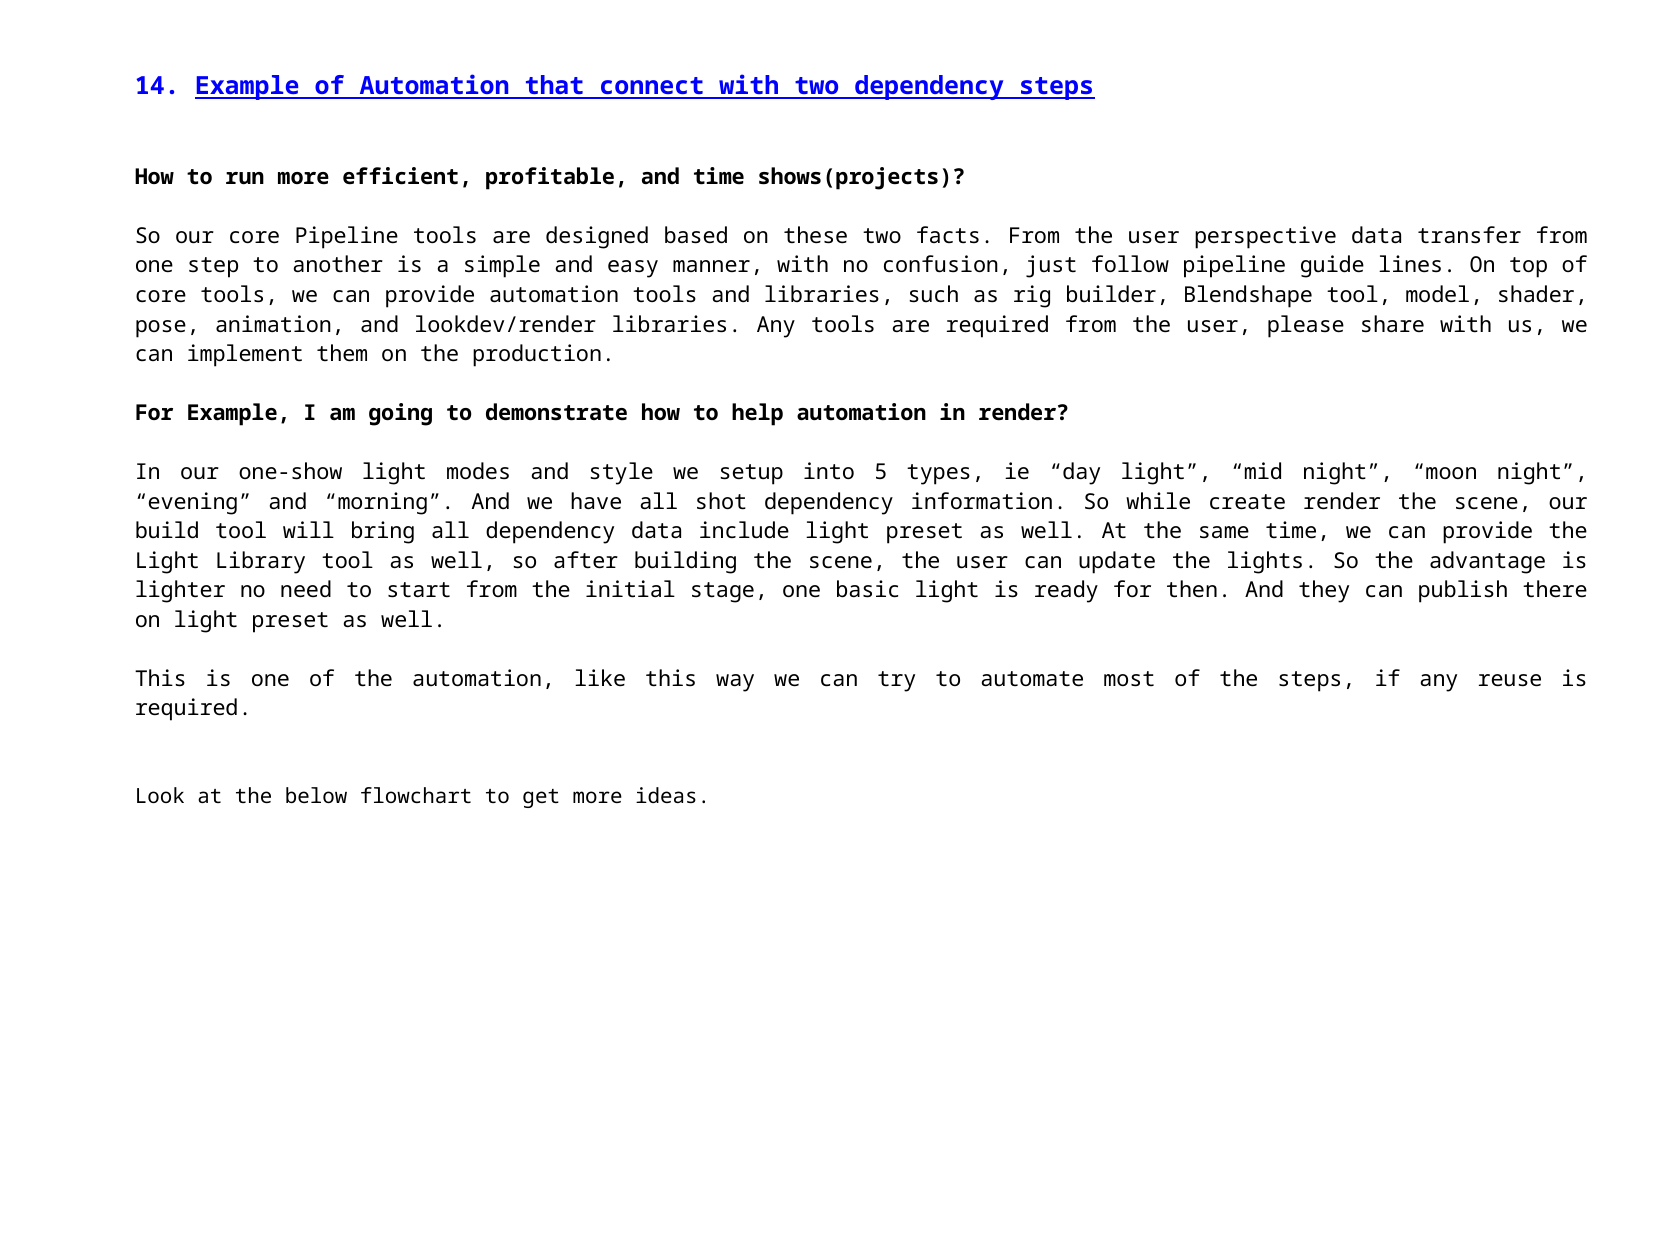

14. Example of Automation that connect with two dependency steps
How to run more efficient, profitable, and time shows(projects)?
So our core Pipeline tools are designed based on these two facts. From the user perspective data transfer from one step to another is a simple and easy manner, with no confusion, just follow pipeline guide lines. On top of core tools, we can provide automation tools and libraries, such as rig builder, Blendshape tool, model, shader, pose, animation, and lookdev/render libraries. Any tools are required from the user, please share with us, we can implement them on the production.
For Example, I am going to demonstrate how to help automation in render?
In our one-show light modes and style we setup into 5 types, ie “day light”, “mid night”, “moon night”, “evening” and “morning”. And we have all shot dependency information. So while create render the scene, our build tool will bring all dependency data include light preset as well. At the same time, we can provide the Light Library tool as well, so after building the scene, the user can update the lights. So the advantage is lighter no need to start from the initial stage, one basic light is ready for then. And they can publish there on light preset as well.
This is one of the automation, like this way we can try to automate most of the steps, if any reuse is required.
Look at the below flowchart to get more ideas.